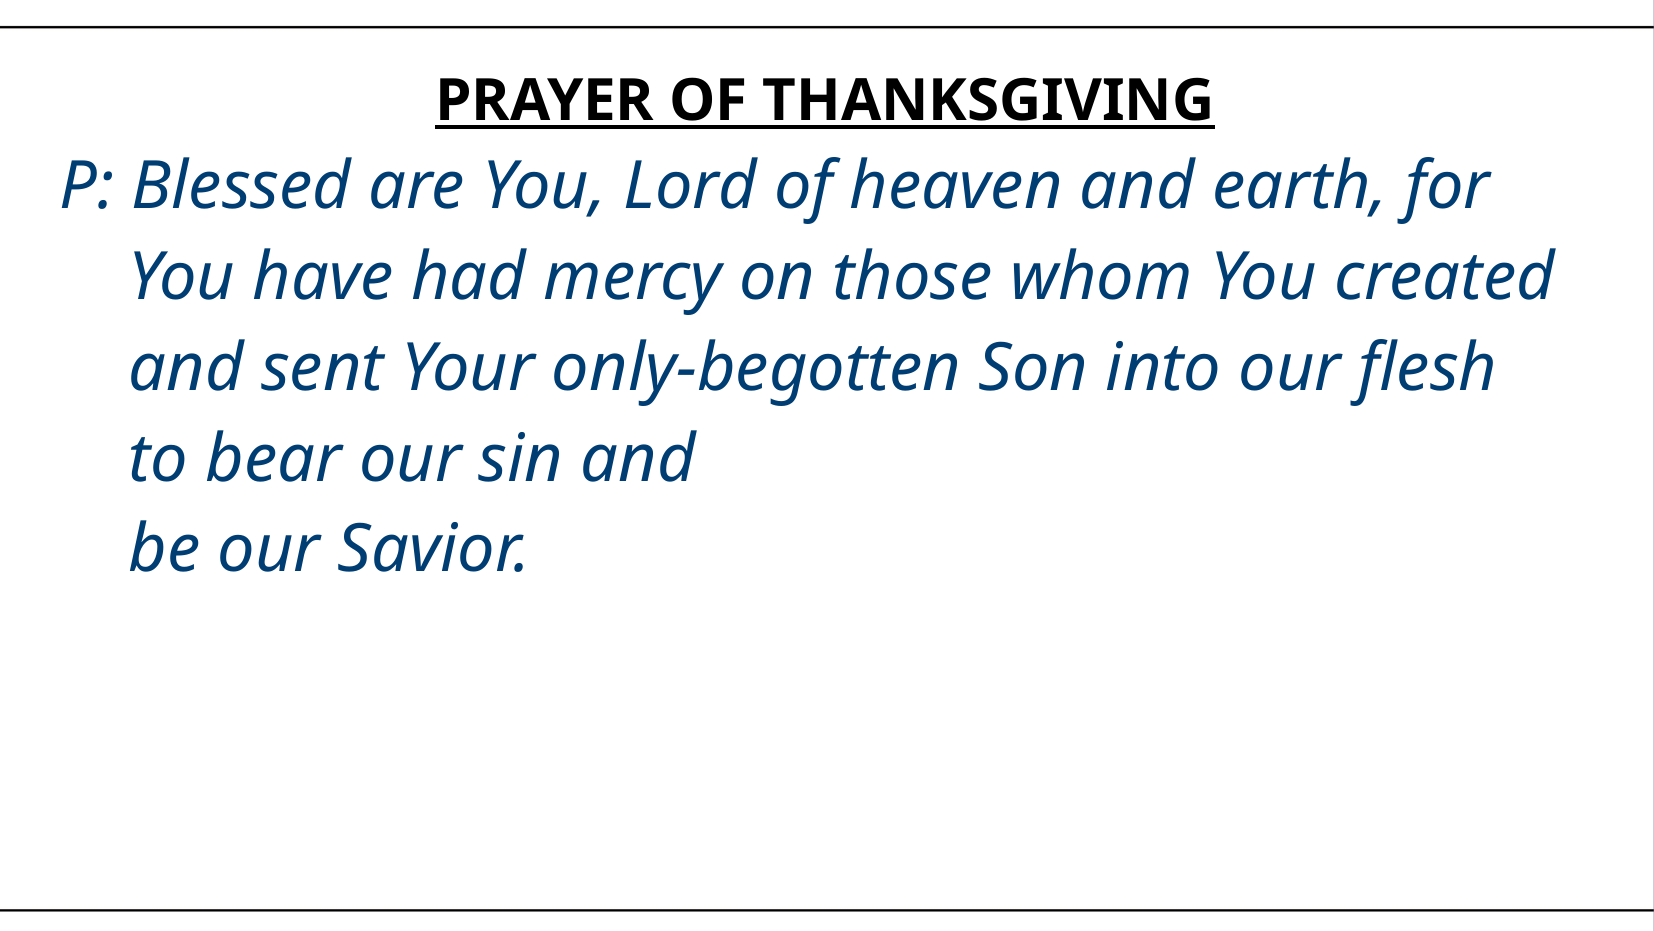

PRAYER OF THANKSGIVING
P: Blessed are You, Lord of heaven and earth, for
 You have had mercy on those whom You created
 and sent Your only-begotten Son into our flesh
 to bear our sin and
 be our Savior.